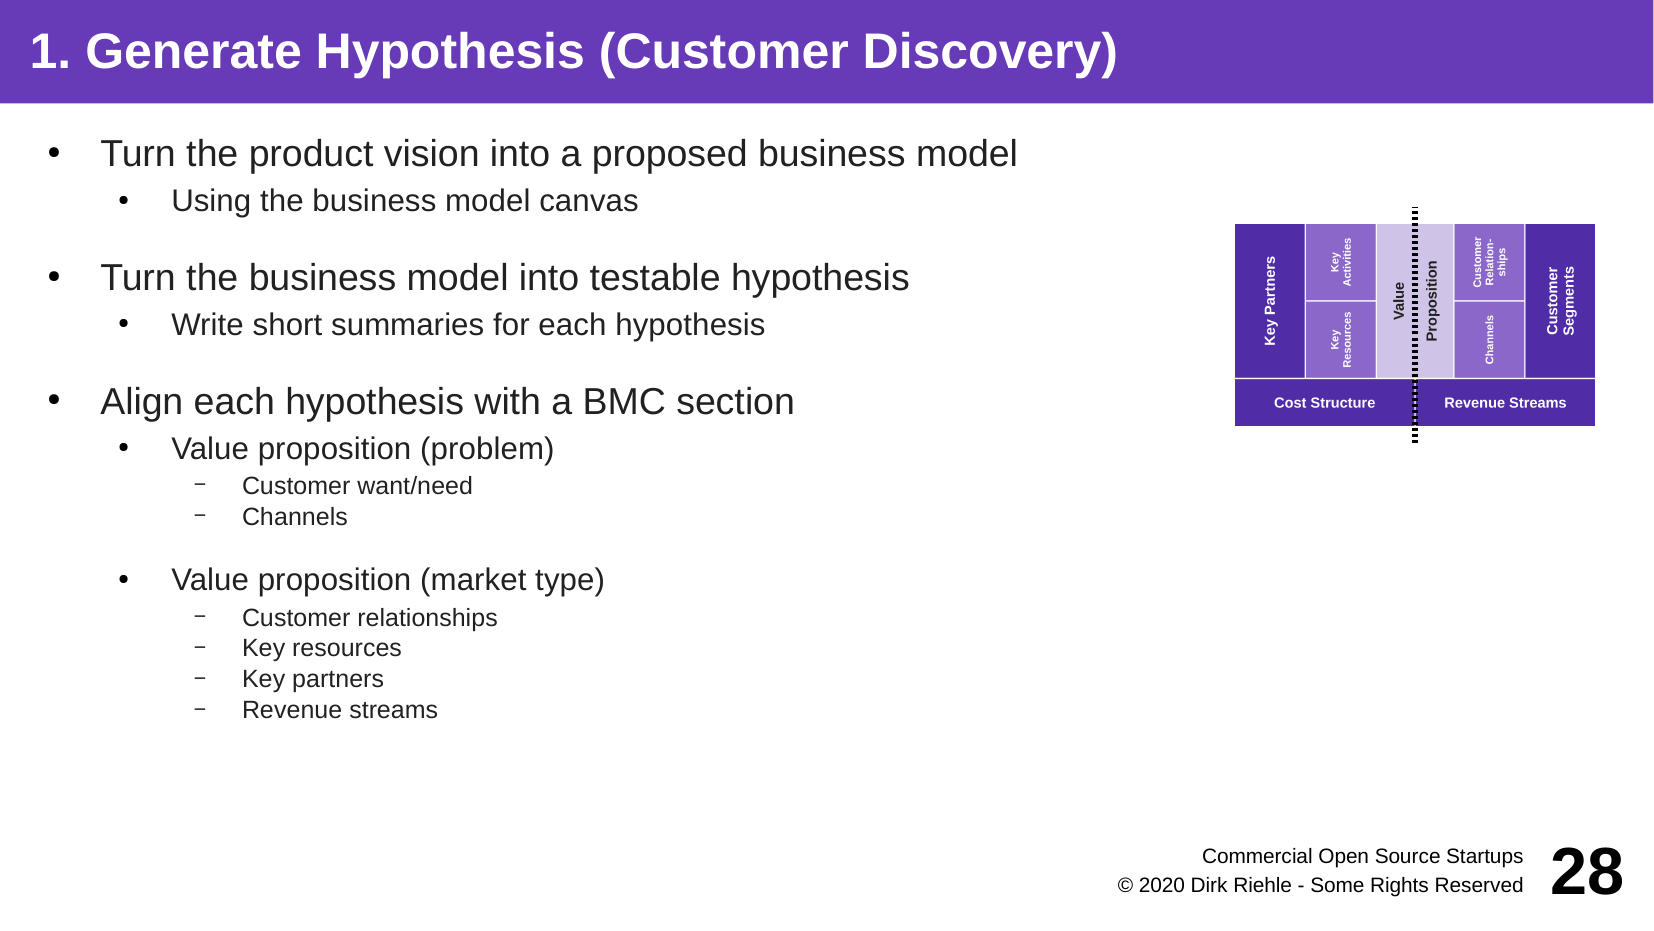

# 1. Generate Hypothesis (Customer Discovery)
Turn the product vision into a proposed business model
Using the business model canvas
Turn the business model into testable hypothesis
Write short summaries for each hypothesis
Align each hypothesis with a BMC section
Value proposition (problem)
Customer want/need
Channels
Value proposition (market type)
Customer relationships
Key resources
Key partners
Revenue streams
Commercial Open Source Startups
28
© 2020 Dirk Riehle - Some Rights Reserved